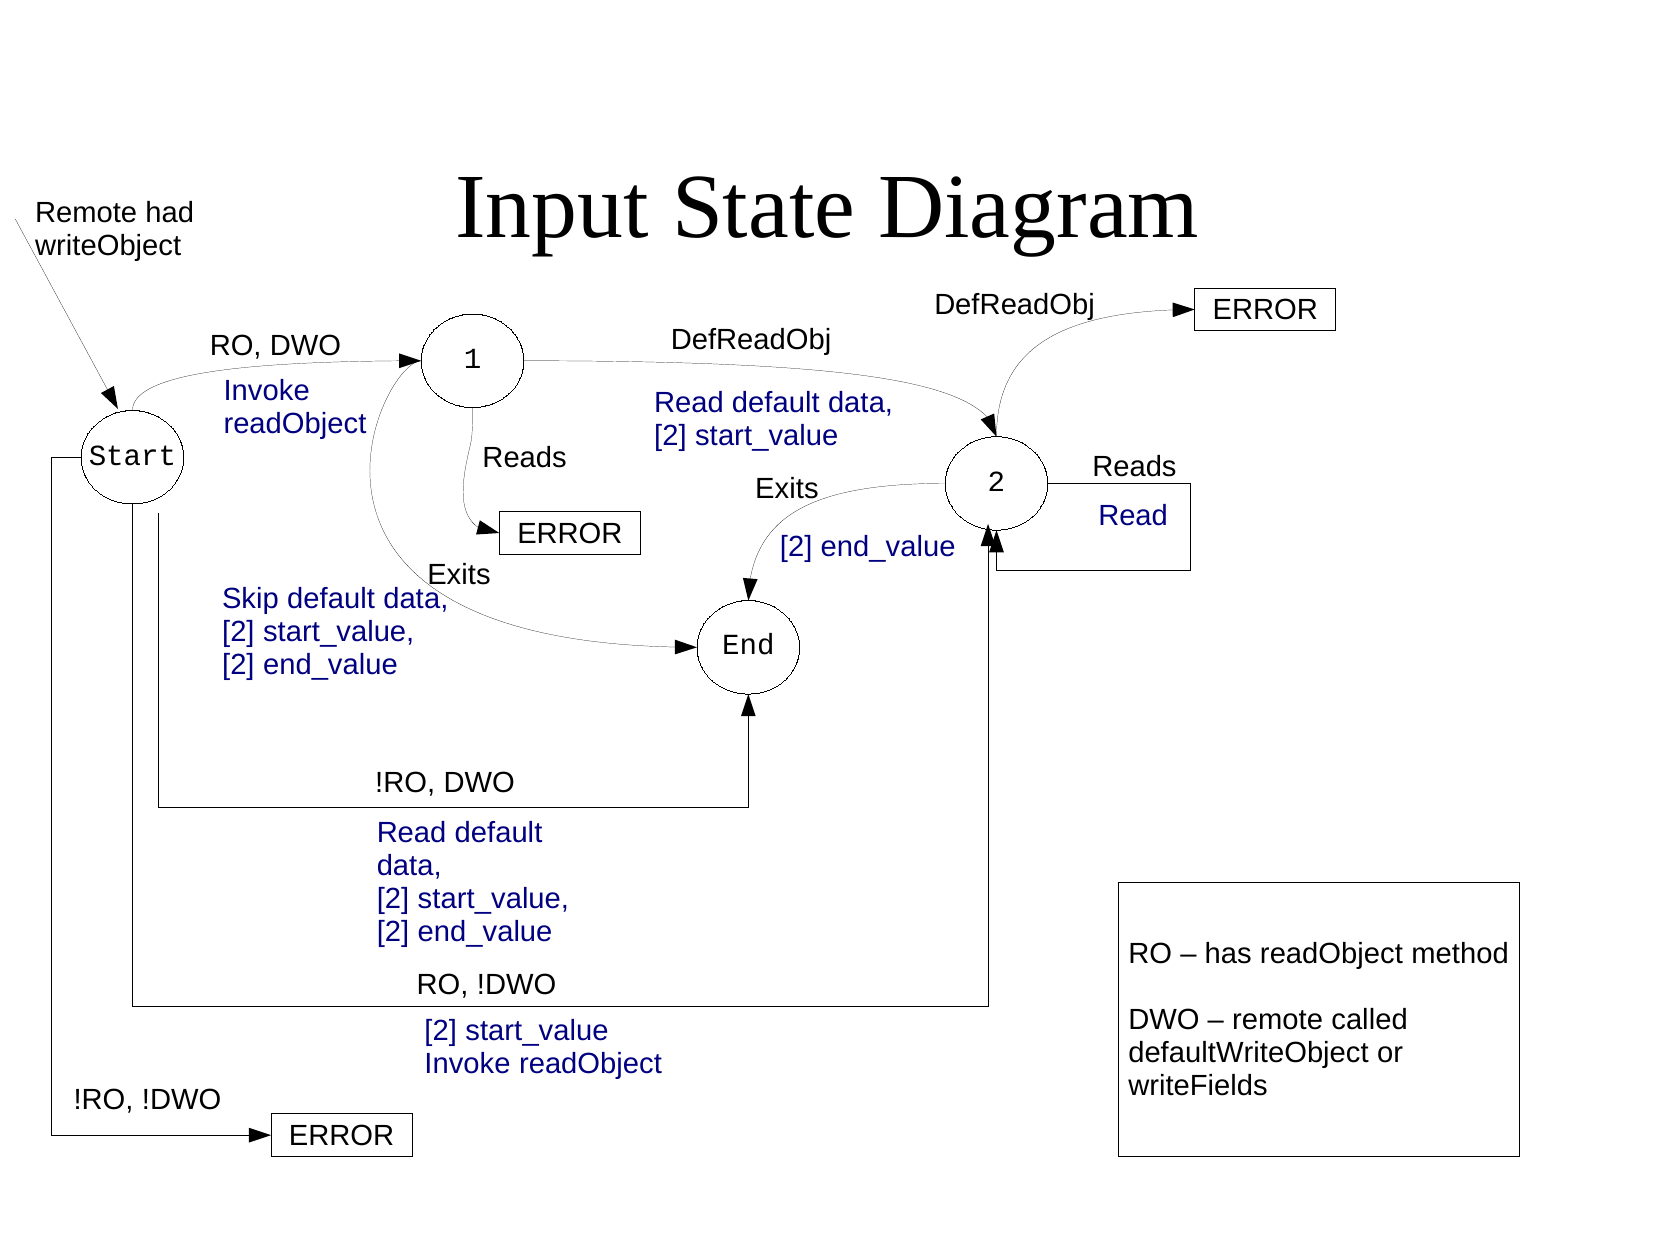

# Input State Diagram
Remote had writeObject
DefReadObj
ERROR
1
DefReadObj
RO, DWO
Invoke readObject
Read default data,
[2] start_value
Start
2
Reads
Reads
Exits
Read
ERROR
[2] end_value
Exits
Skip default data,
[2] start_value,
[2] end_value
End
!RO, DWO
Read default data,
[2] start_value,
[2] end_value
RO – has readObject method
DWO – remote called
defaultWriteObject or
writeFields
RO, !DWO
[2] start_value
Invoke readObject
!RO, !DWO
ERROR